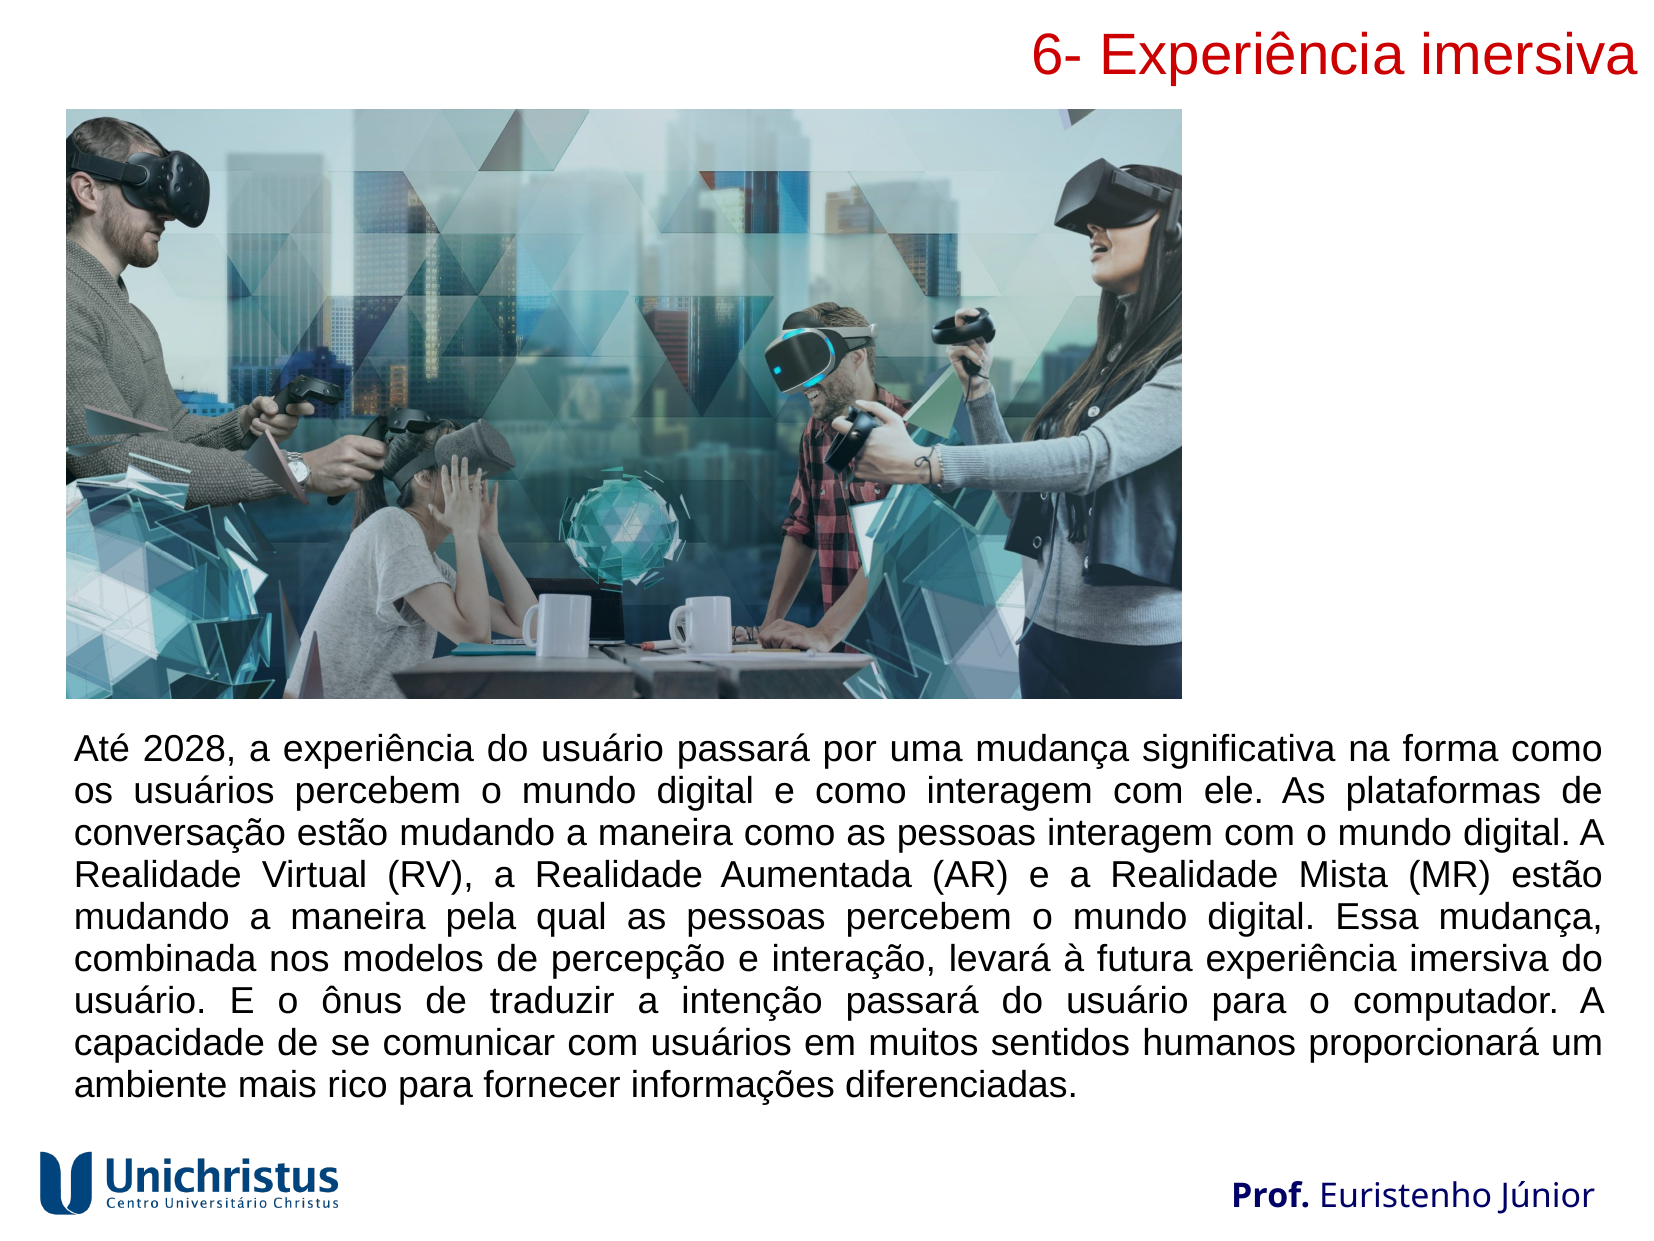

6- Experiência imersiva
Até 2028, a experiência do usuário passará por uma mudança significativa na forma como os usuários percebem o mundo digital e como interagem com ele. As plataformas de conversação estão mudando a maneira como as pessoas interagem com o mundo digital. A Realidade Virtual (RV), a Realidade Aumentada (AR) e a Realidade Mista (MR) estão mudando a maneira pela qual as pessoas percebem o mundo digital. Essa mudança, combinada nos modelos de percepção e interação, levará à futura experiência imersiva do usuário. E o ônus de traduzir a intenção passará do usuário para o computador. A capacidade de se comunicar com usuários em muitos sentidos humanos proporcionará um ambiente mais rico para fornecer informações diferenciadas.
Prof. Euristenho Júnior